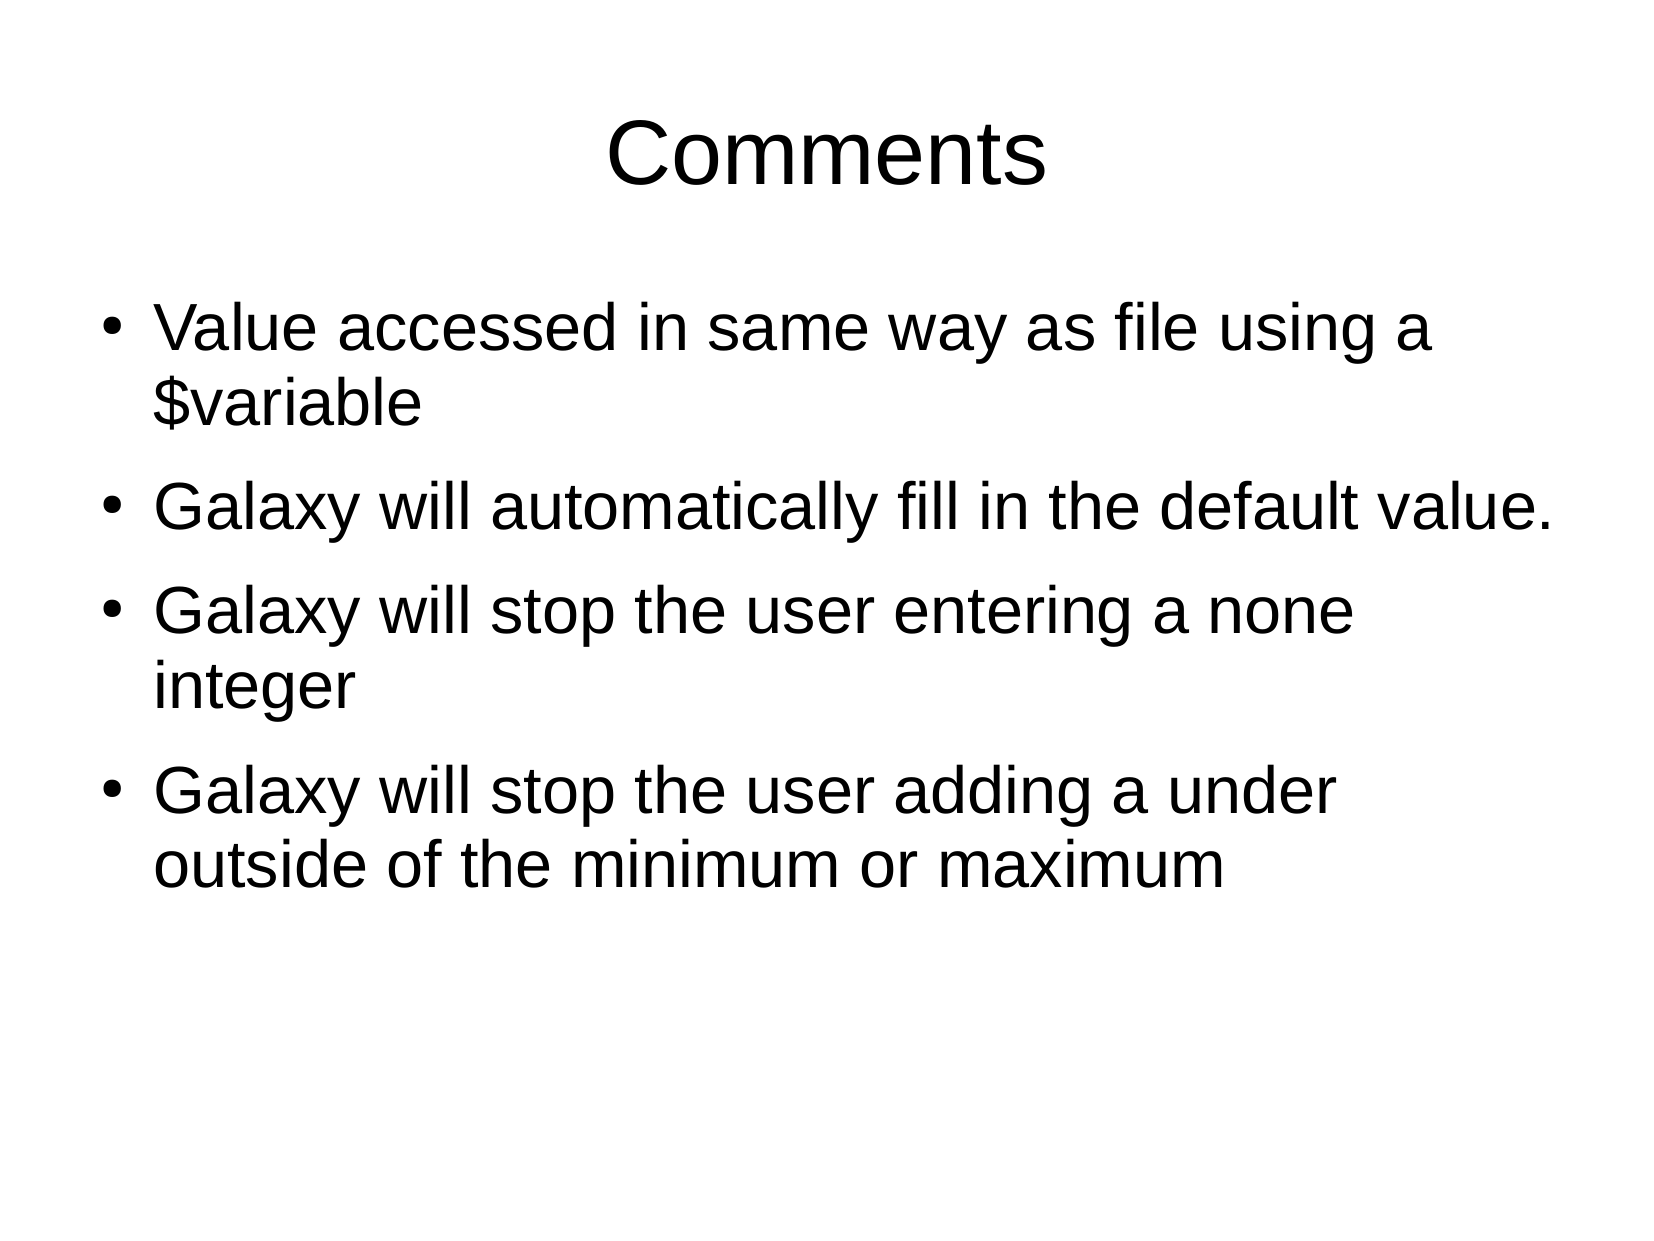

# Comments
Value accessed in same way as file using a $variable
Galaxy will automatically fill in the default value.
Galaxy will stop the user entering a none integer
Galaxy will stop the user adding a under outside of the minimum or maximum